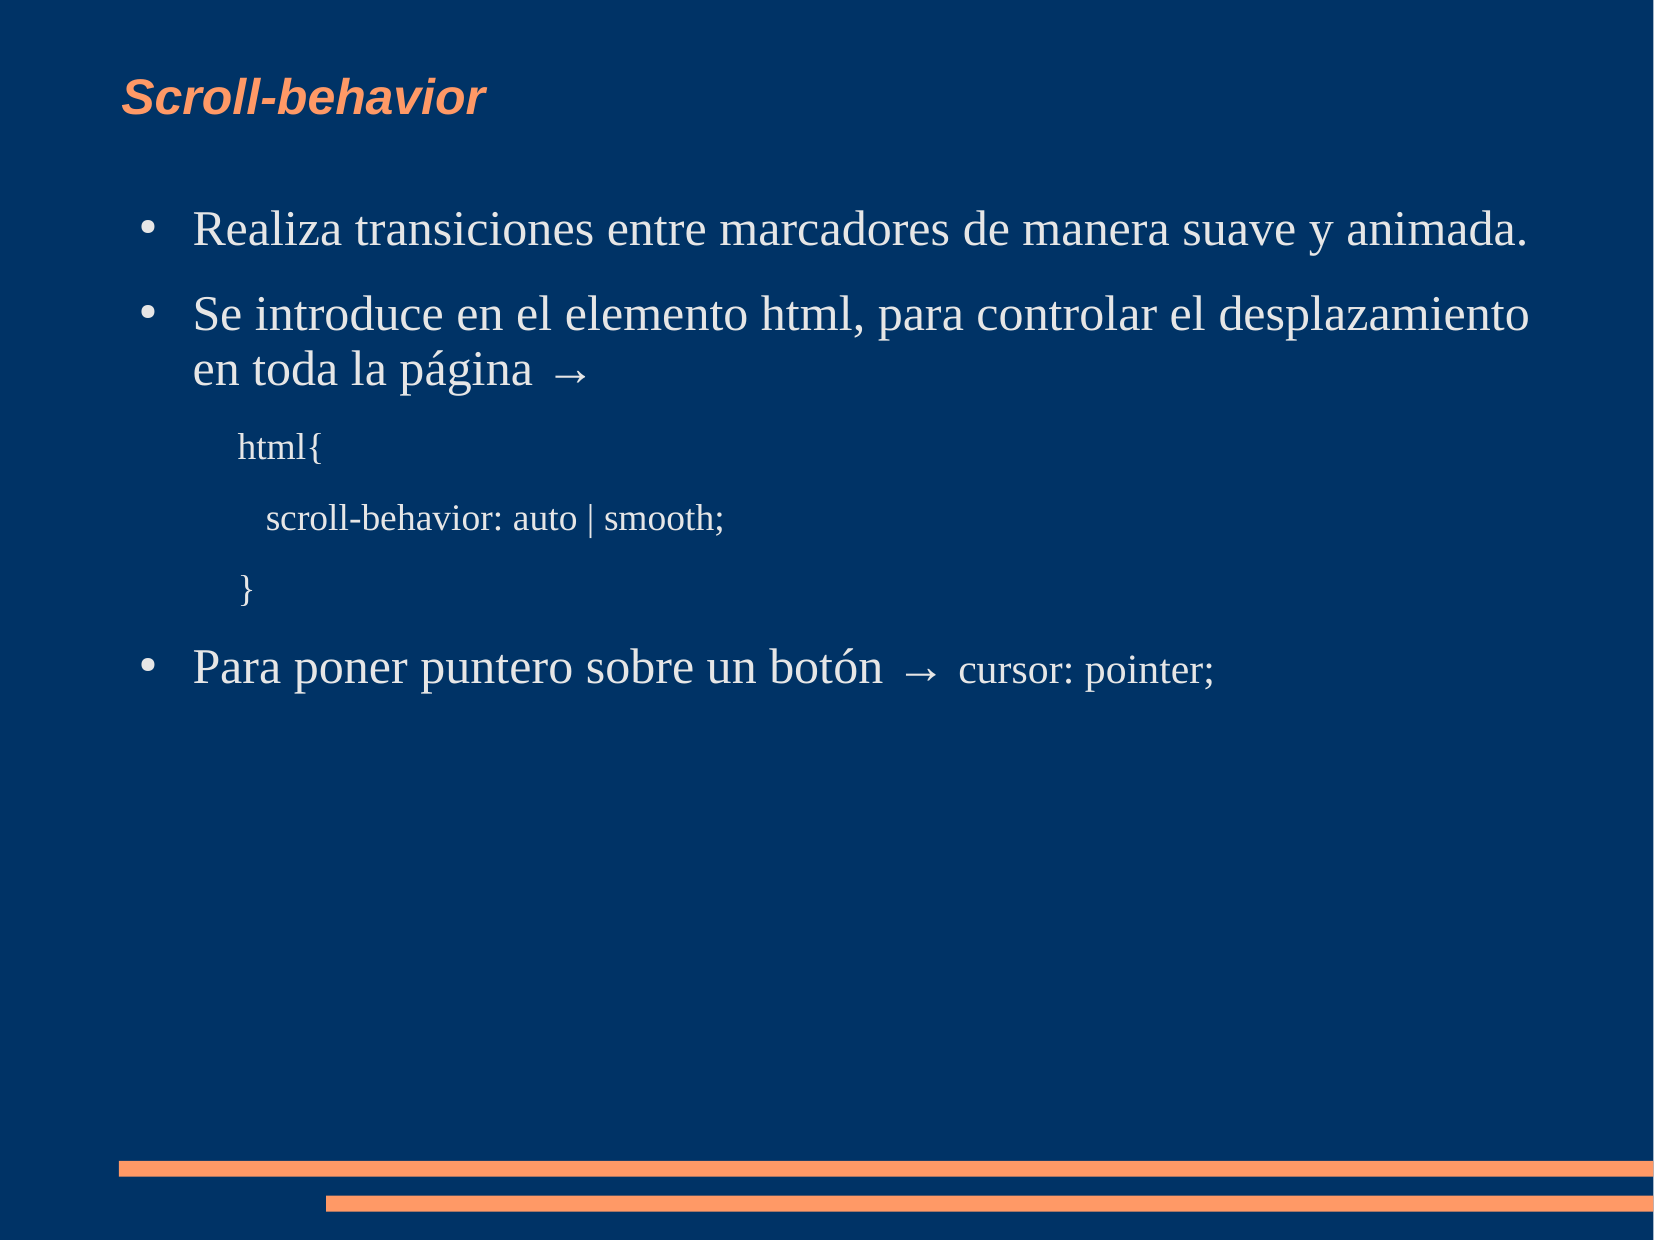

# Scroll-behavior
Realiza transiciones entre marcadores de manera suave y animada.
Se introduce en el elemento html, para controlar el desplazamiento en toda la página →
html{
 scroll-behavior: auto | smooth;
}
Para poner puntero sobre un botón → cursor: pointer;